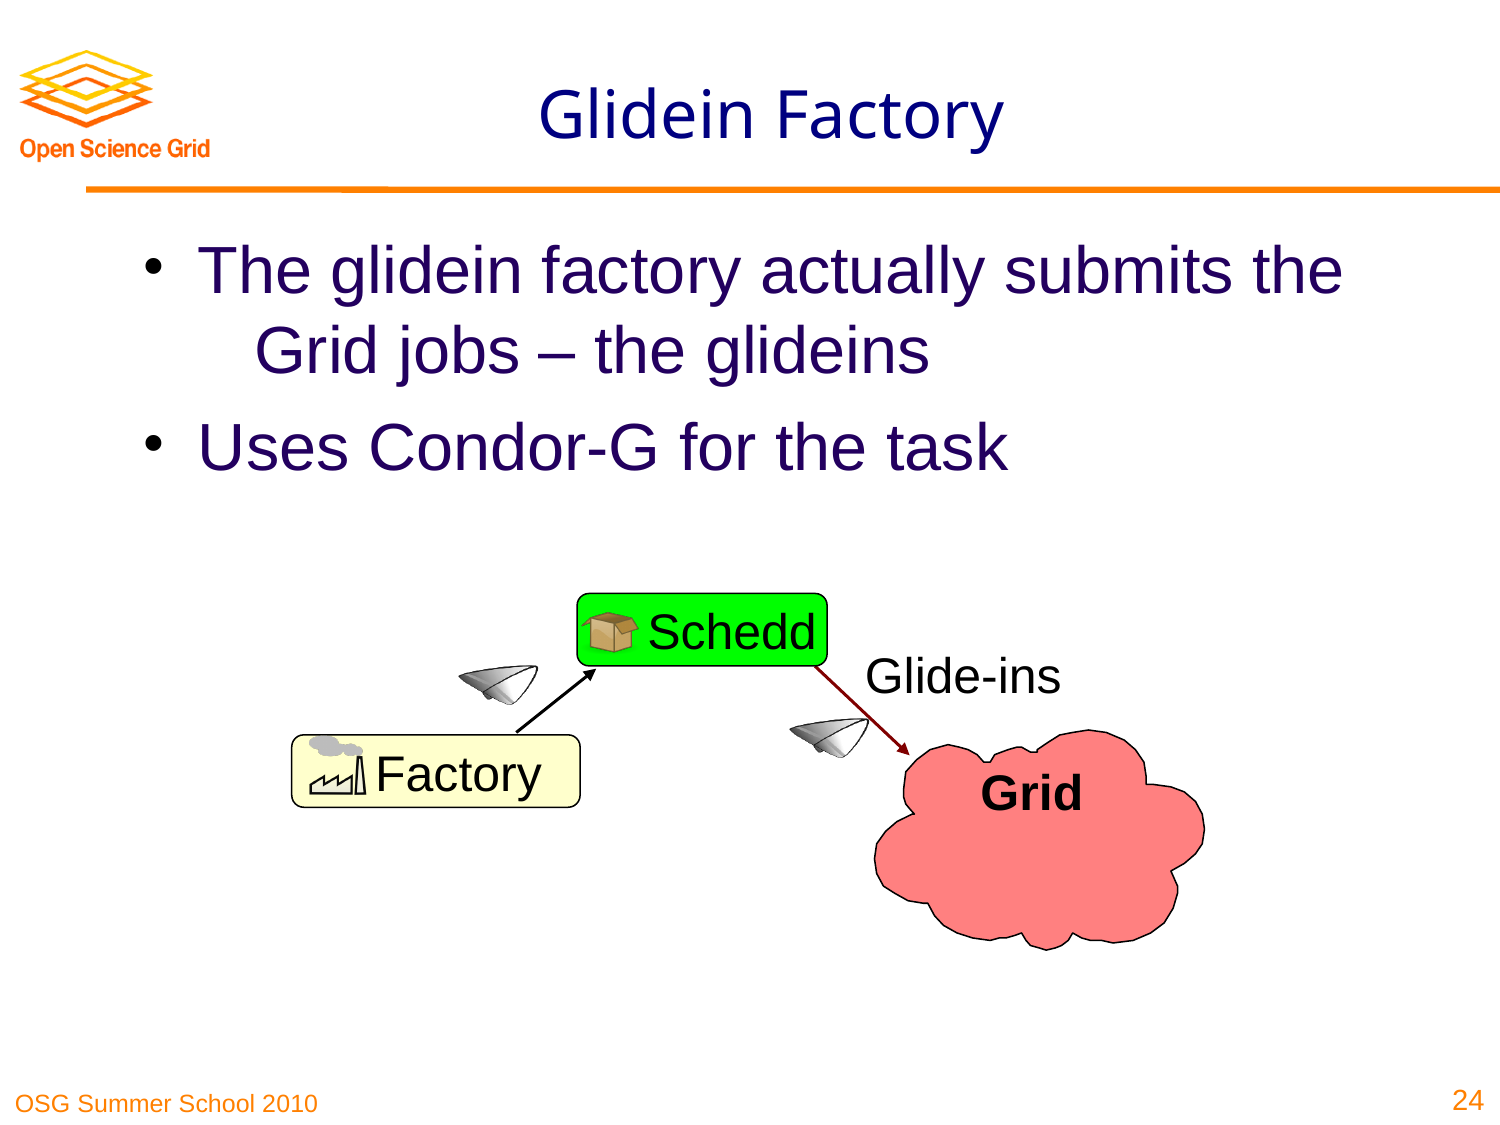

# Glidein Factory
The glidein factory actually submits the Grid jobs – the glideins
Uses Condor-G for the task
Schedd
Glide-ins
Grid
Factory
24